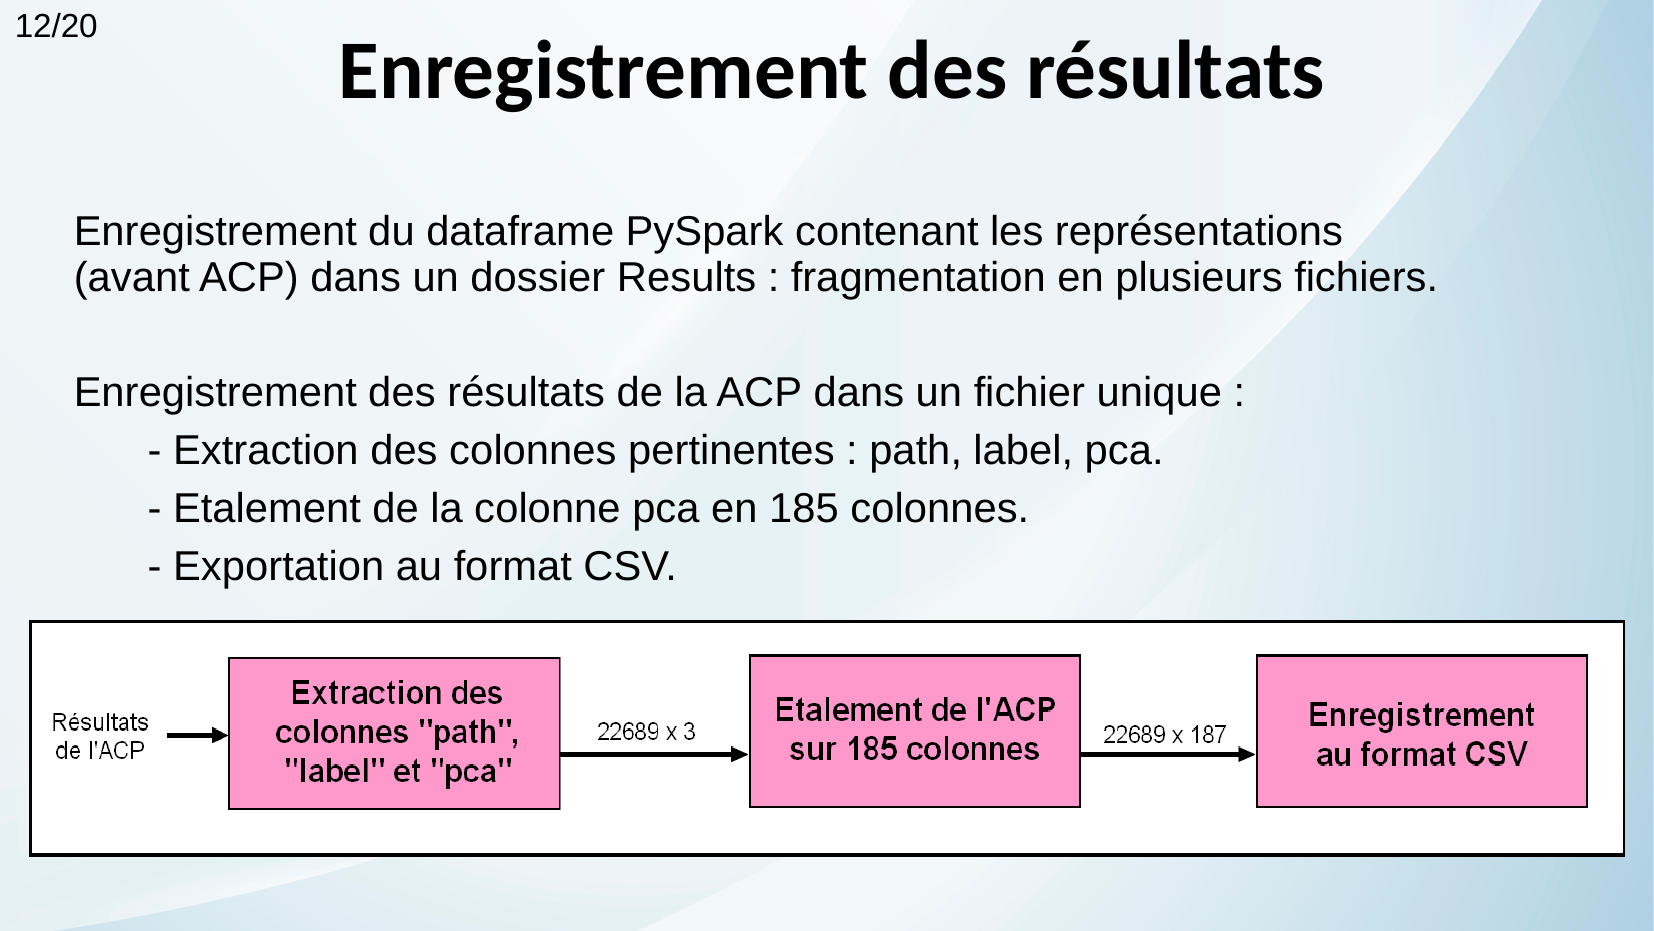

12/20
# Enregistrement des résultats
Enregistrement du dataframe PySpark contenant les représentations (avant ACP) dans un dossier Results : fragmentation en plusieurs fichiers.
Enregistrement des résultats de la ACP dans un fichier unique :
	- Extraction des colonnes pertinentes : path, label, pca.
	- Etalement de la colonne pca en 185 colonnes.
	- Exportation au format CSV.